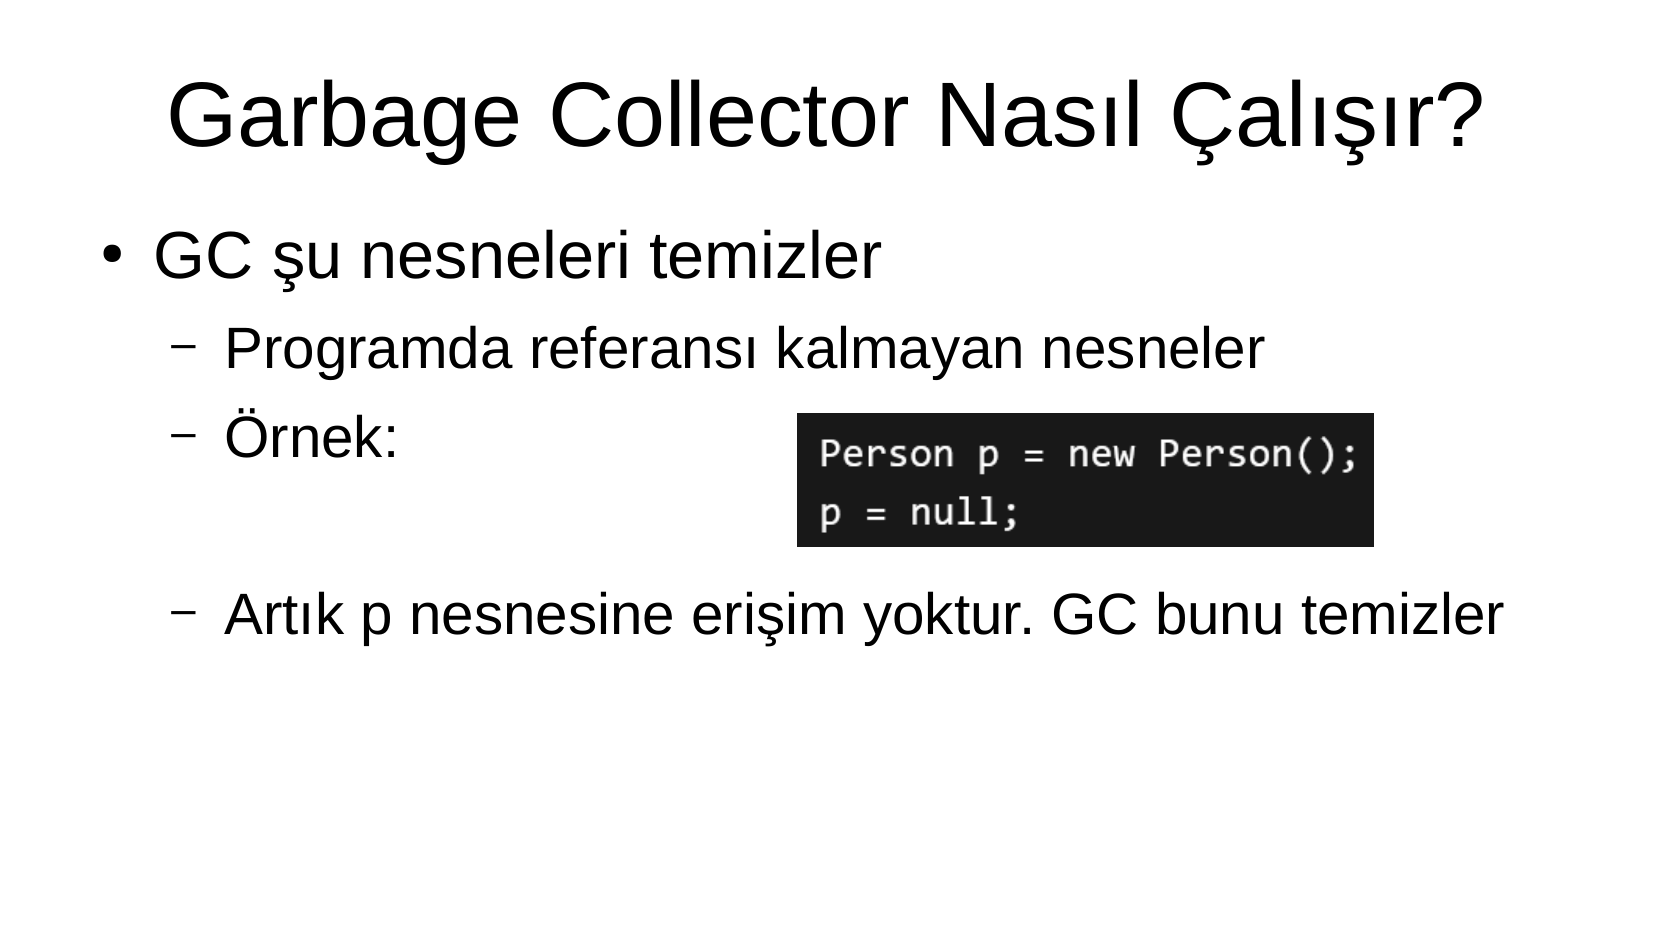

# Garbage Collector Nasıl Çalışır?
GC şu nesneleri temizler
Programda referansı kalmayan nesneler
Örnek:
Artık p nesnesine erişim yoktur. GC bunu temizler